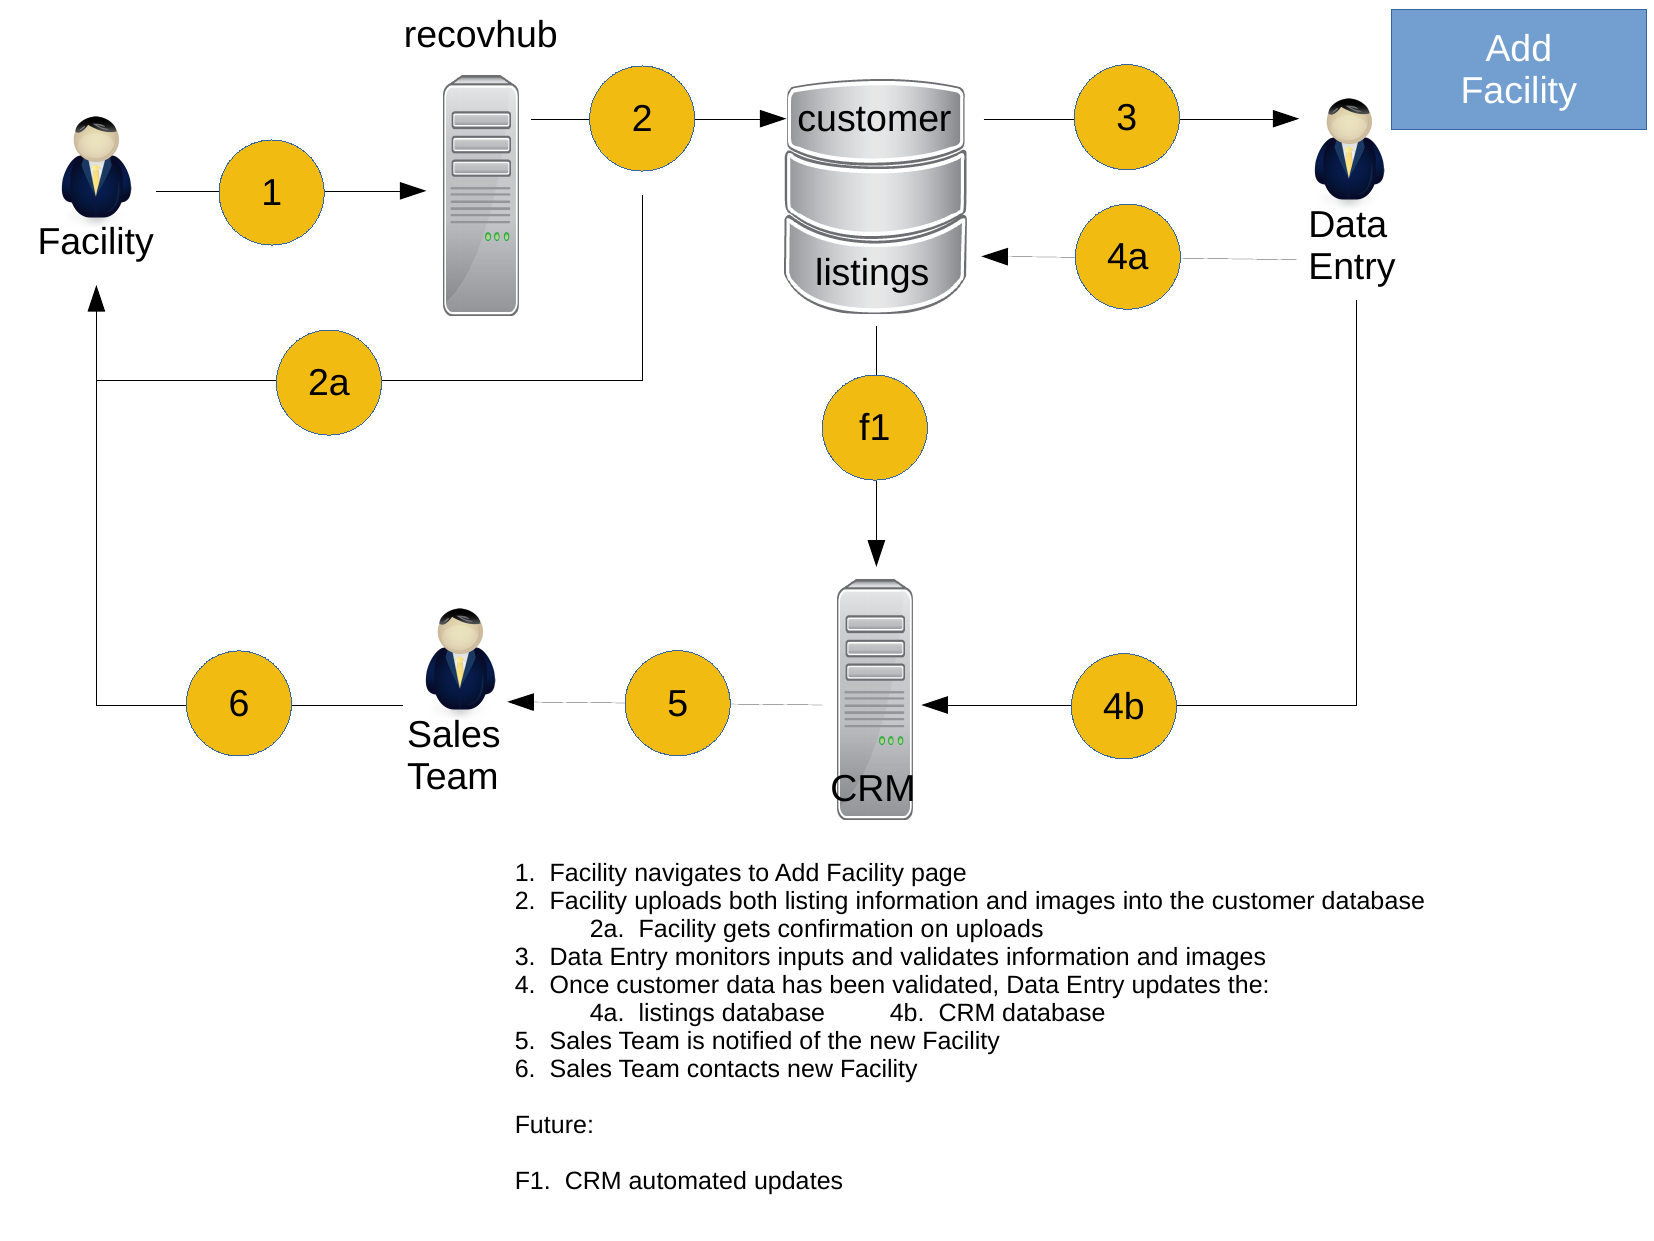

recovhub
Add
Facility
3
2
customer
listings
Data Entry
Facility
1
4a
2a
f1
CRM
Sales Team
5
6
4b
1. Facility navigates to Add Facility page
2. Facility uploads both listing information and images into the customer database
	2a. Facility gets confirmation on uploads
3. Data Entry monitors inputs and validates information and images
4. Once customer data has been validated, Data Entry updates the:
	4a. listings database 	4b. CRM database
5. Sales Team is notified of the new Facility
6. Sales Team contacts new Facility
Future:
F1. CRM automated updates